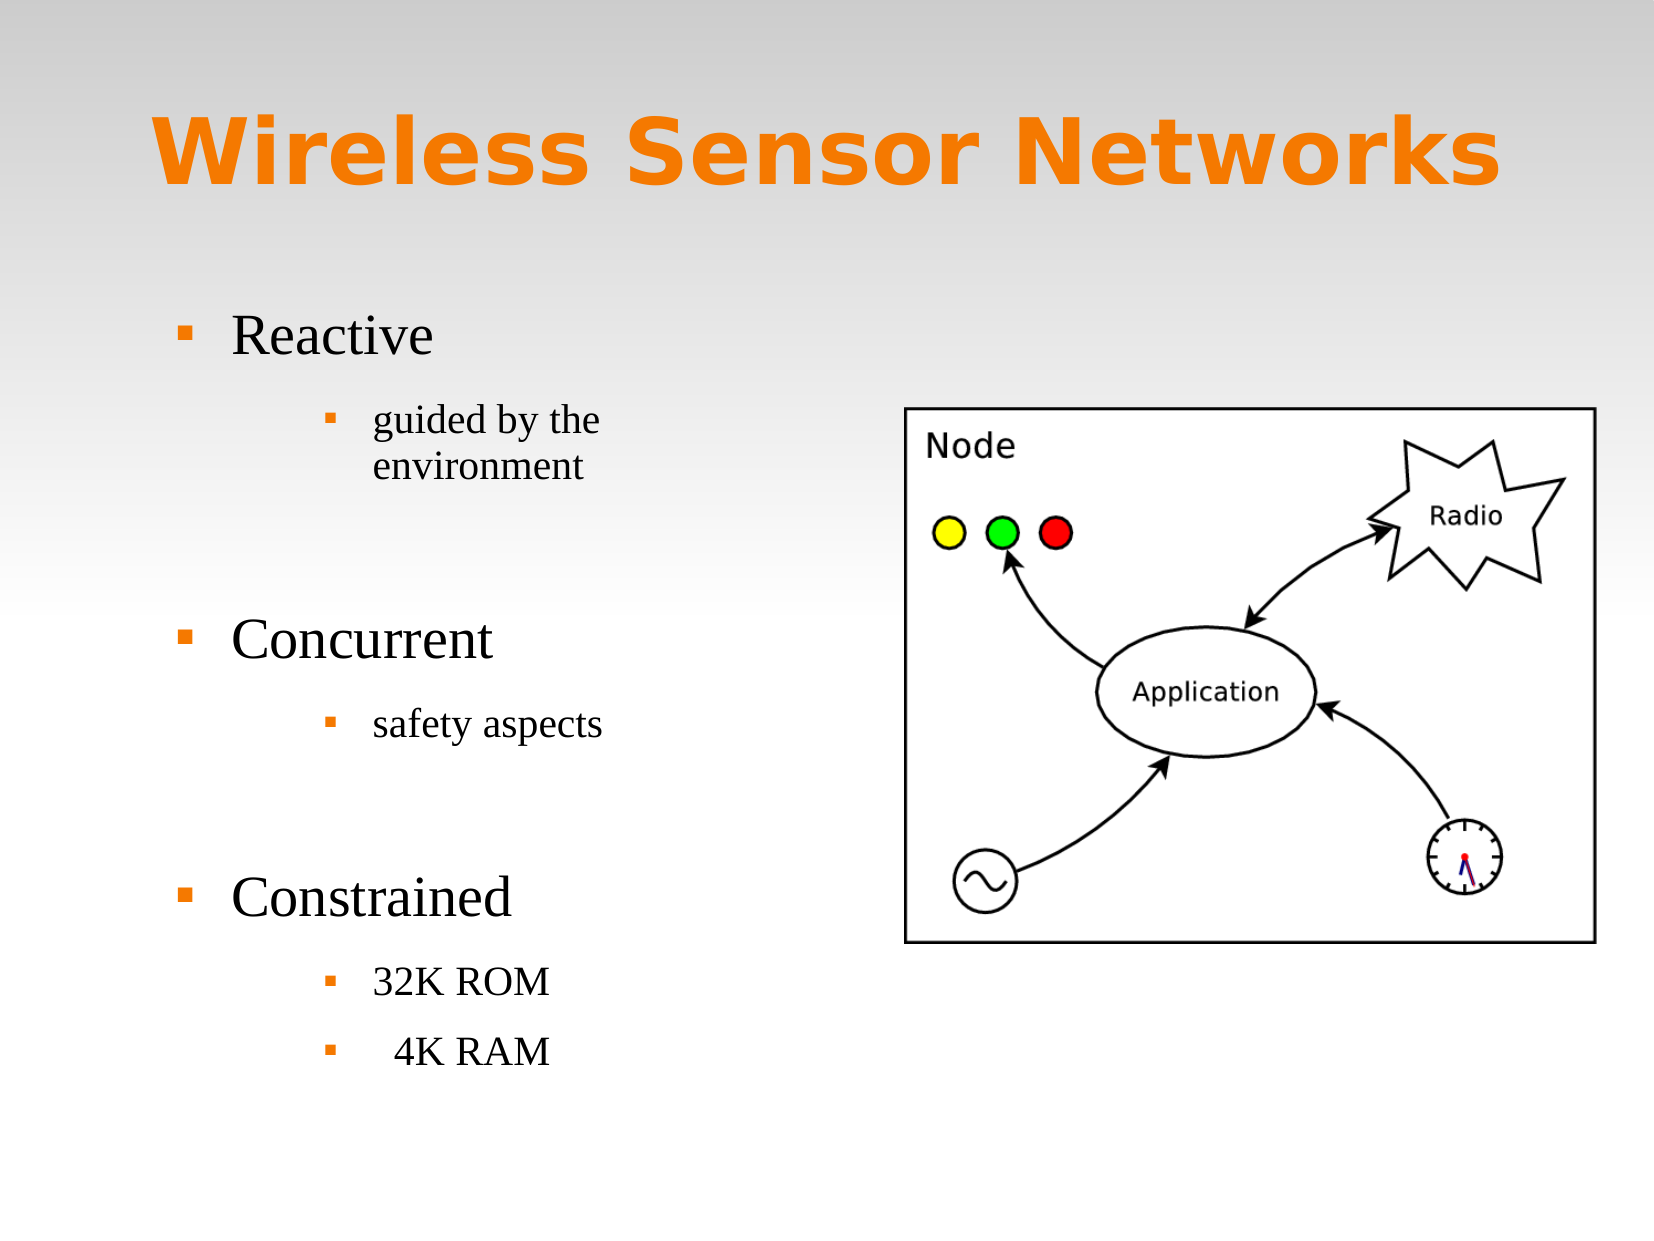

# Wireless Sensor Networks
Reactive
guided by the environment
Concurrent
safety aspects
Constrained
32K ROM
 4K RAM